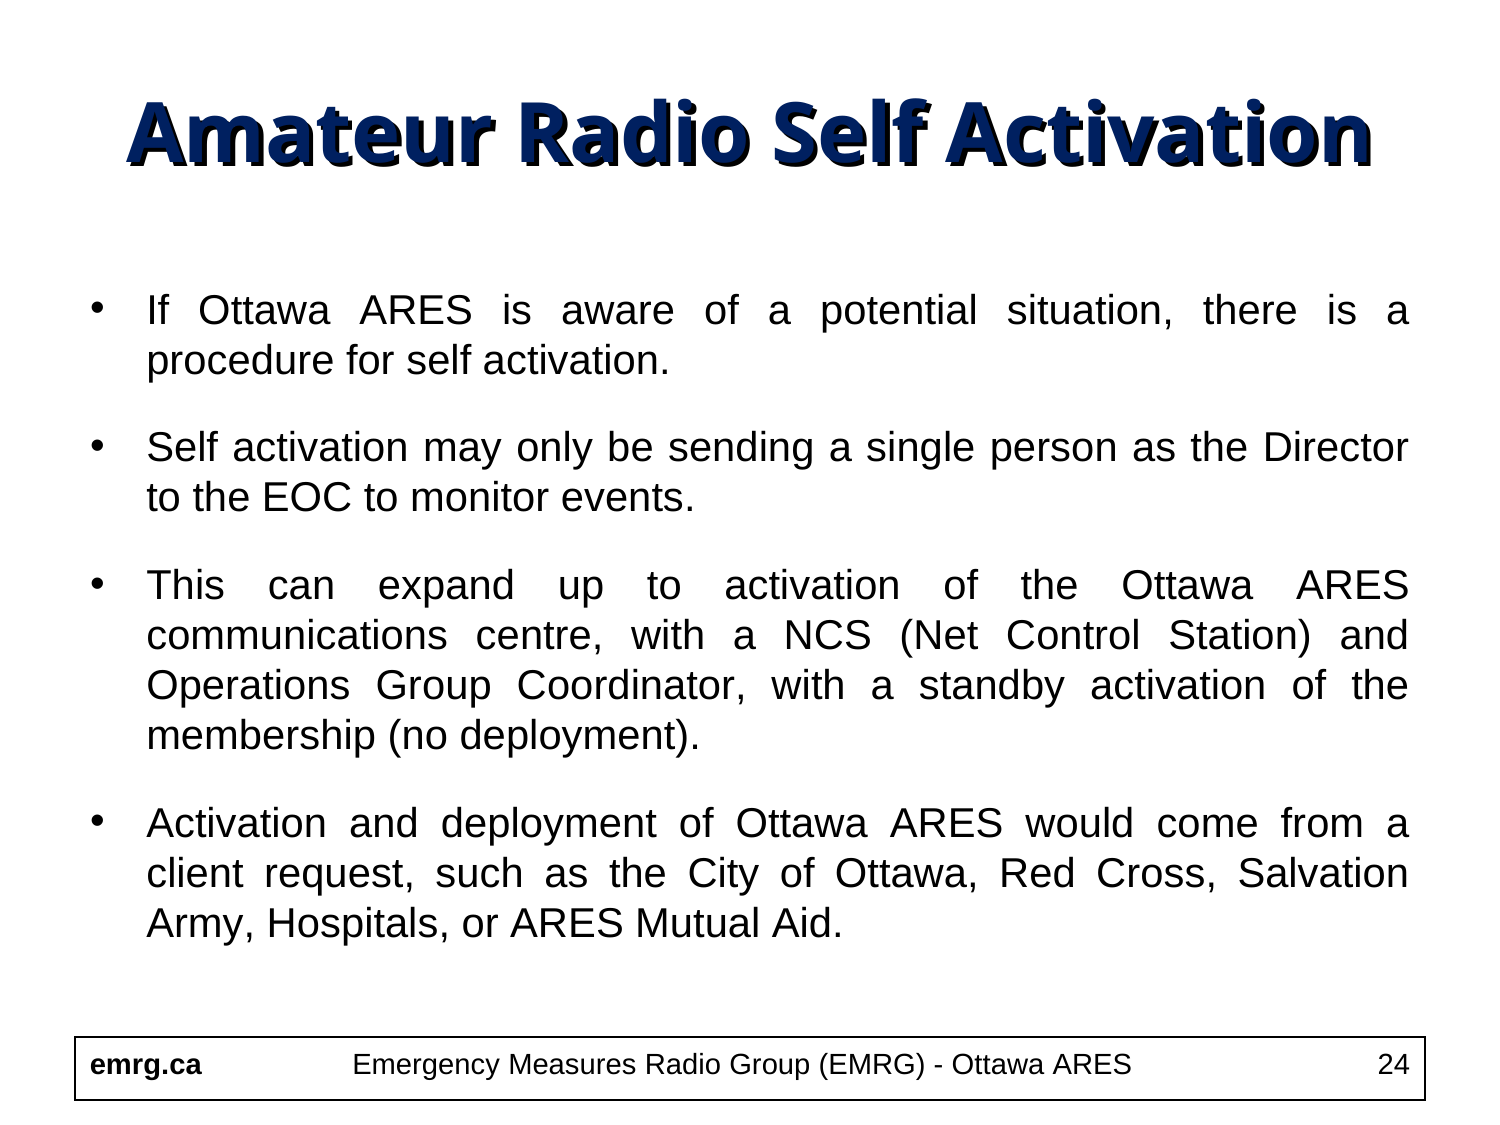

# Amateur Radio Self Activation
If Ottawa ARES is aware of a potential situation, there is a procedure for self activation.
Self activation may only be sending a single person as the Director to the EOC to monitor events.
This can expand up to activation of the Ottawa ARES communications centre, with a NCS (Net Control Station) and Operations Group Coordinator, with a standby activation of the membership (no deployment).
Activation and deployment of Ottawa ARES would come from a client request, such as the City of Ottawa, Red Cross, Salvation Army, Hospitals, or ARES Mutual Aid.
Emergency Measures Radio Group (EMRG) - Ottawa ARES
24